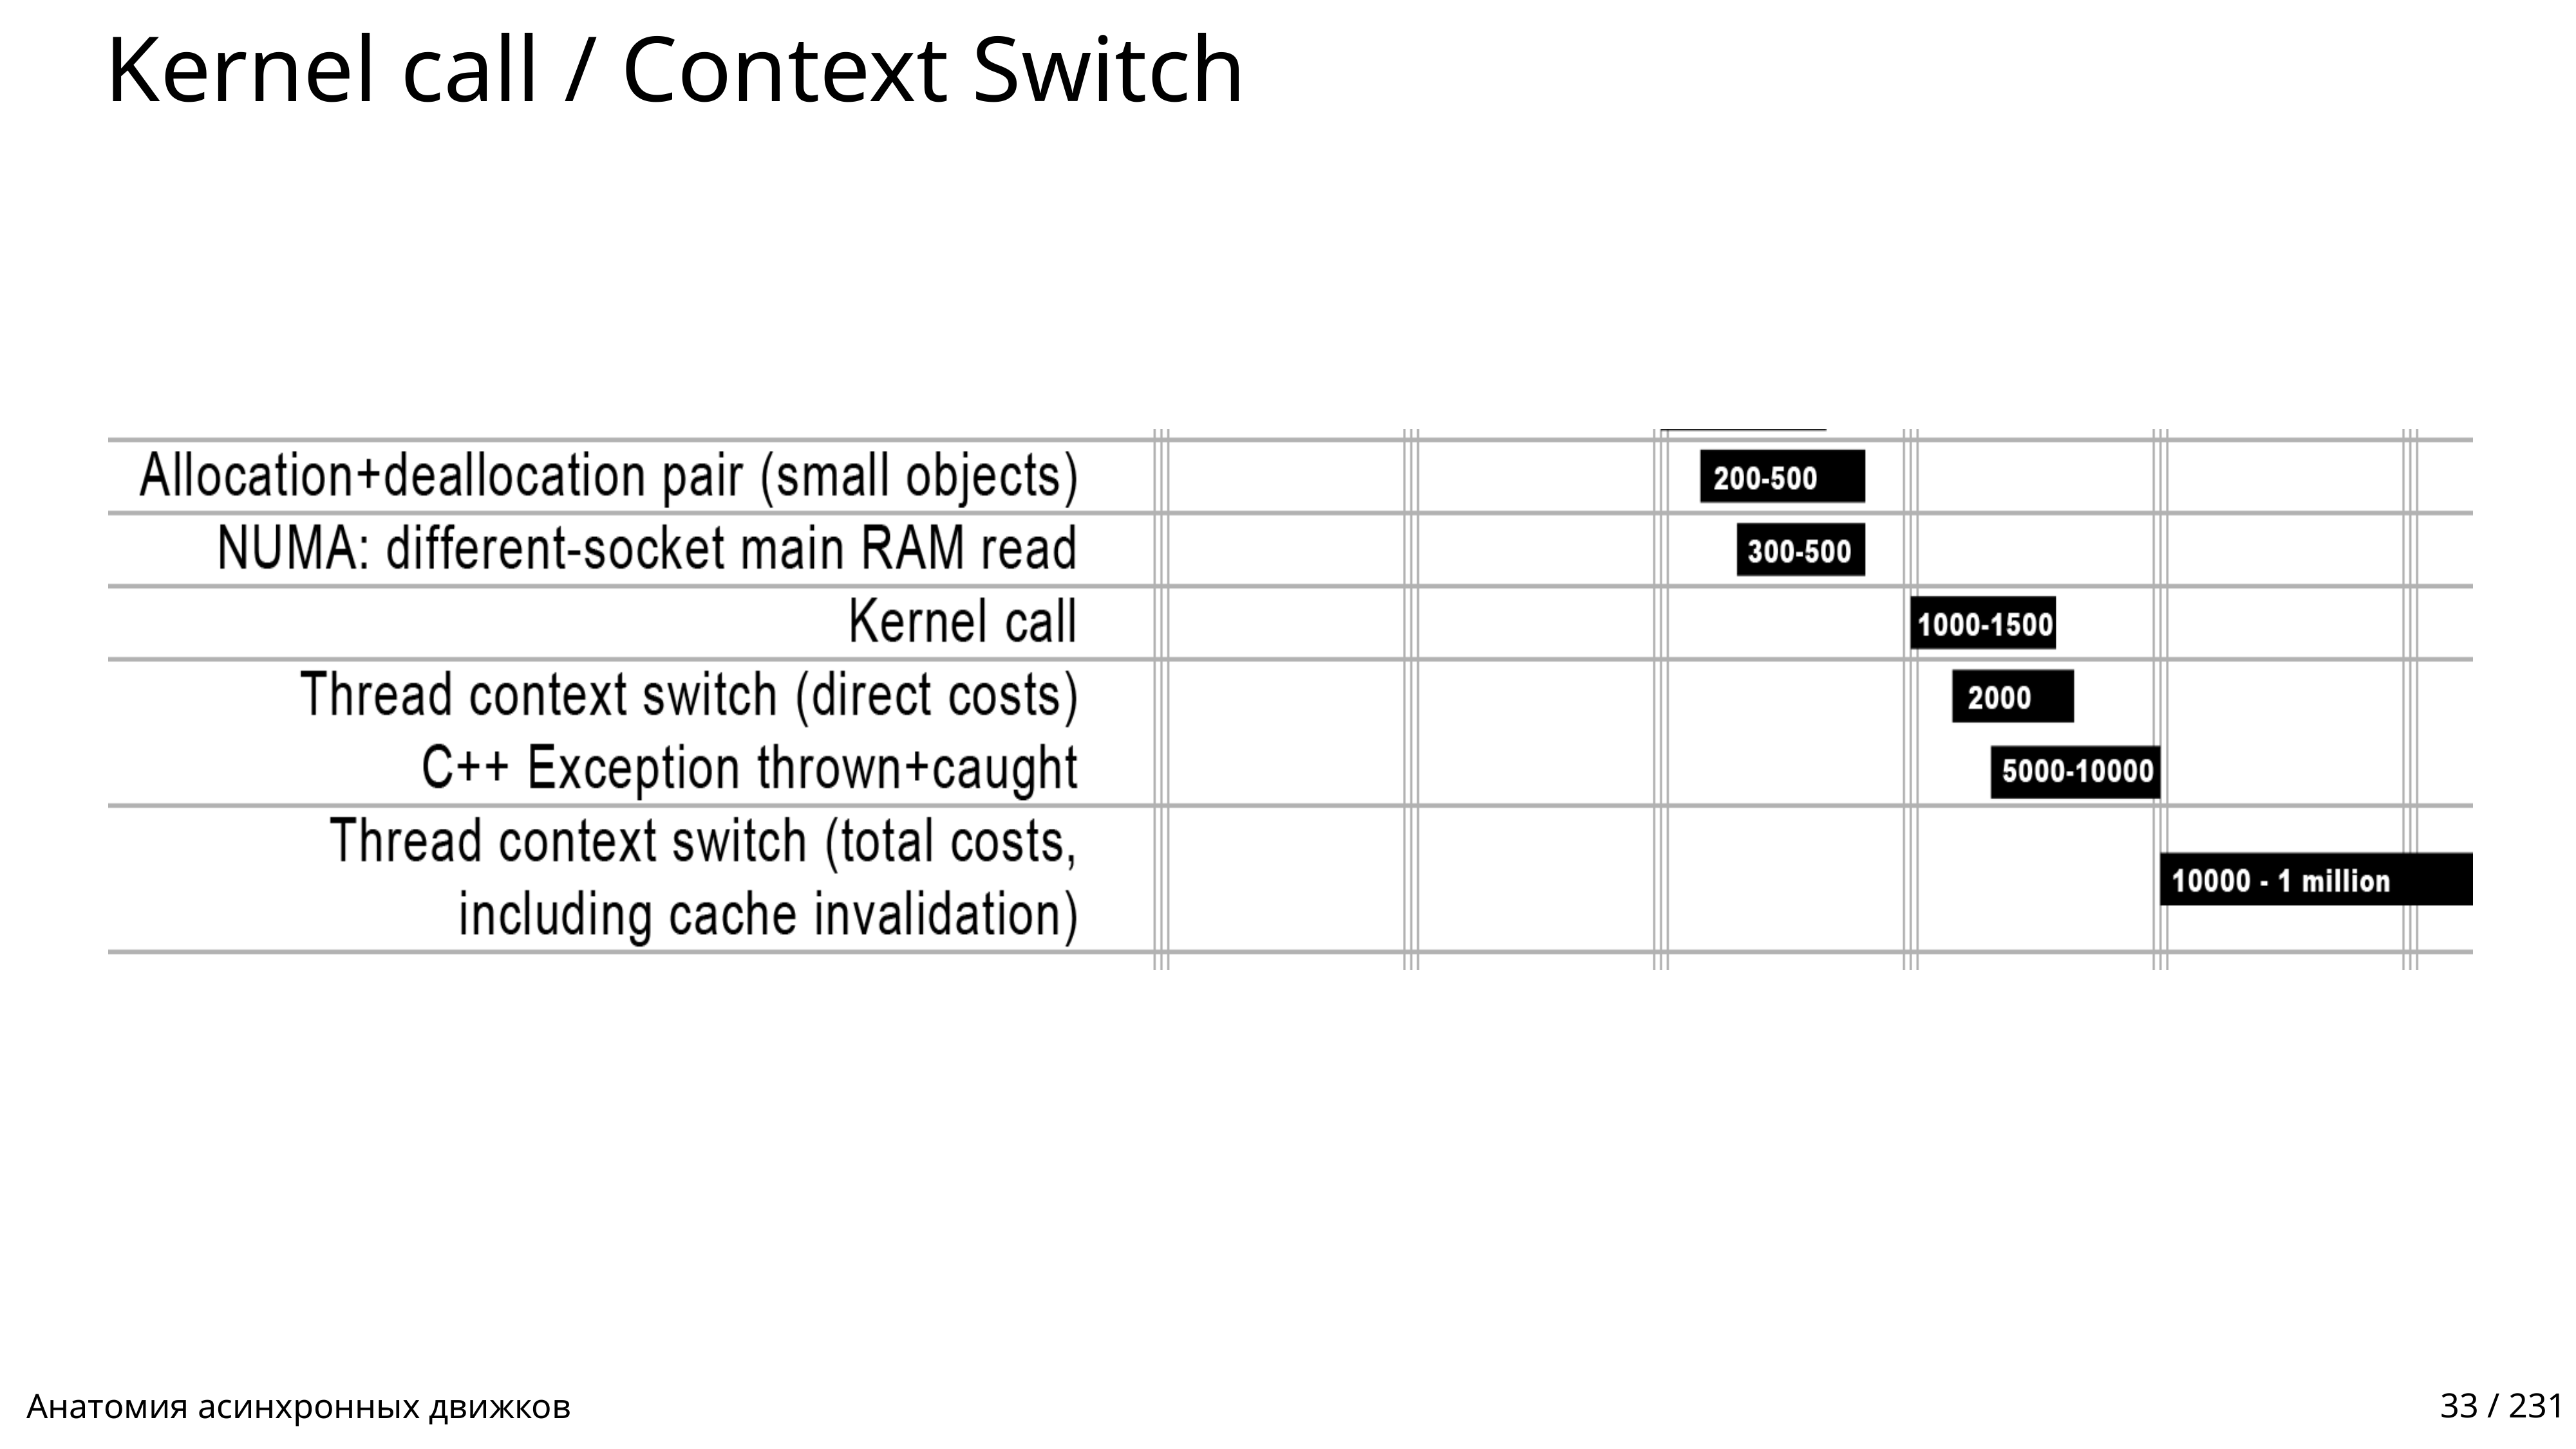

Kernel call / Context Switch
# Анатомия асинхронных движков